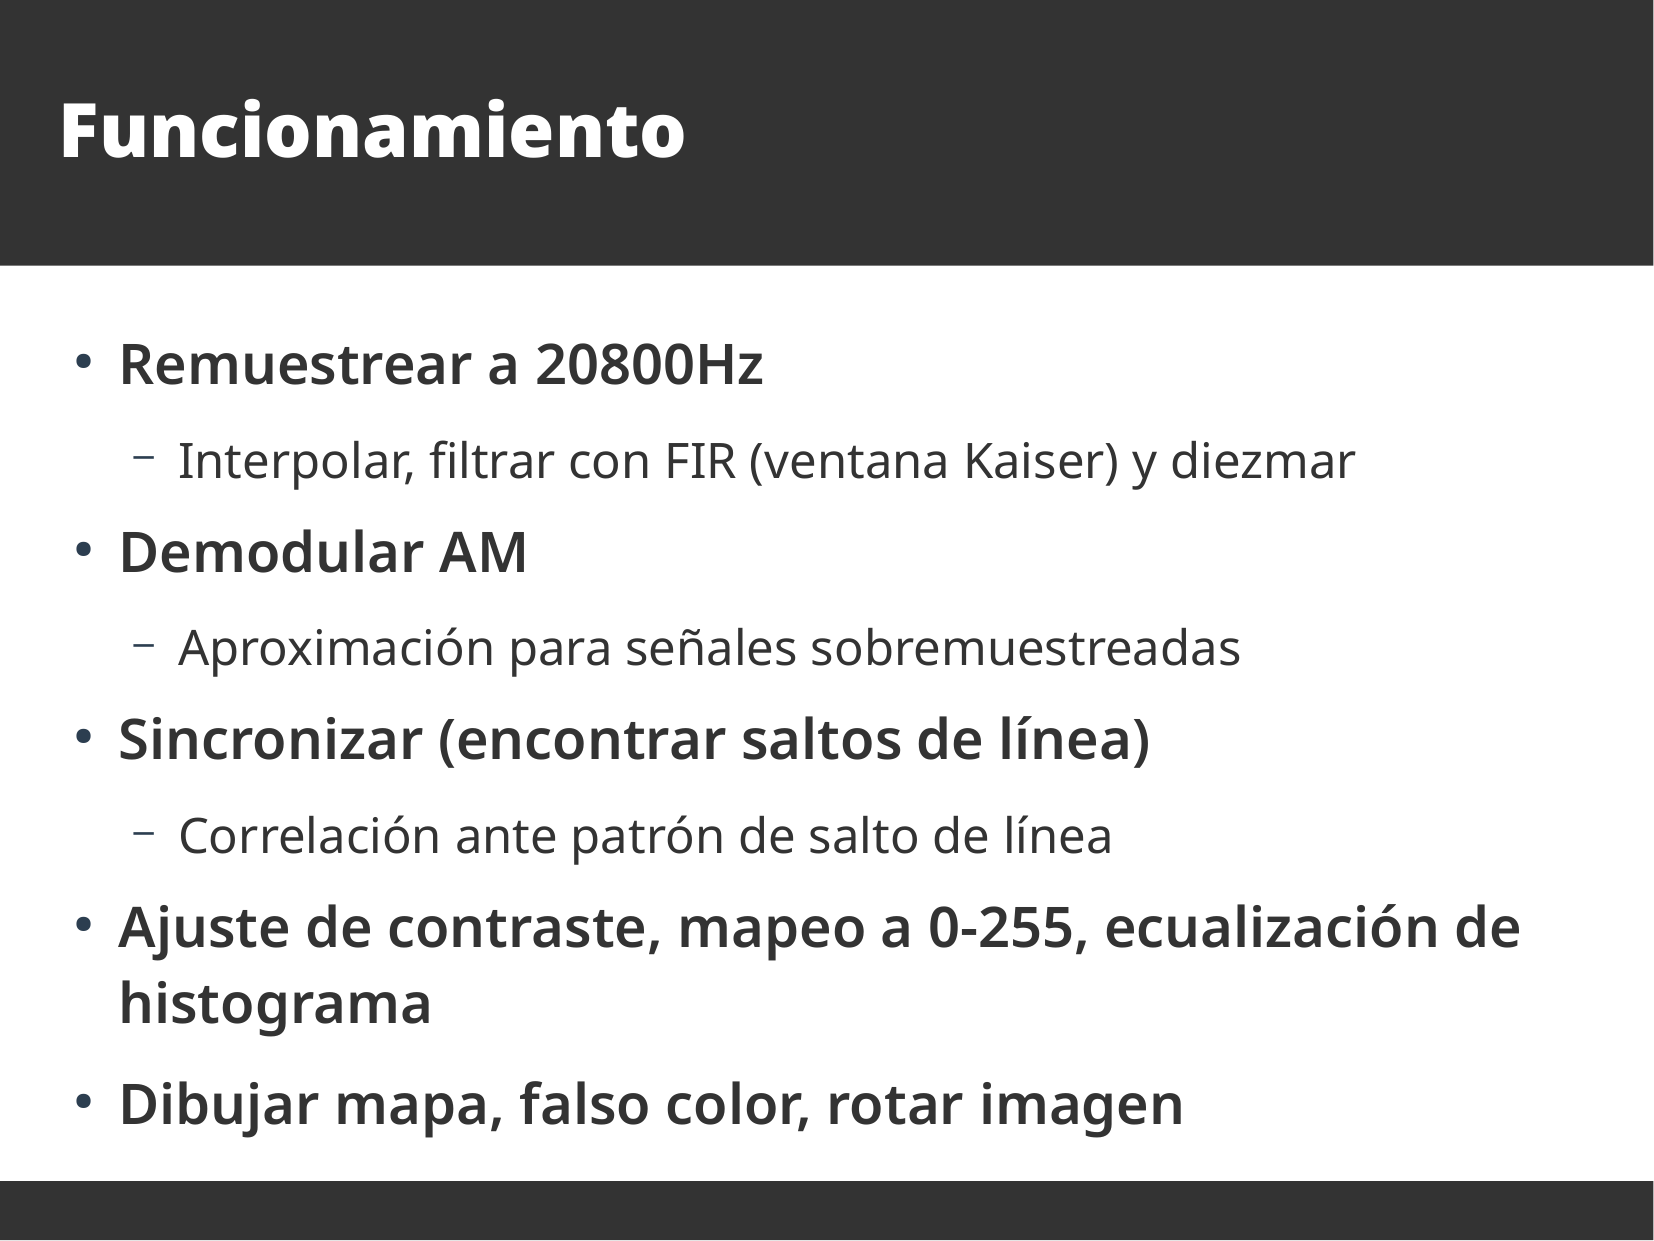

# Funcionamiento
Remuestrear a 20800Hz
Interpolar, filtrar con FIR (ventana Kaiser) y diezmar
Demodular AM
Aproximación para señales sobremuestreadas
Sincronizar (encontrar saltos de línea)
Correlación ante patrón de salto de línea
Ajuste de contraste, mapeo a 0-255, ecualización de histograma
Dibujar mapa, falso color, rotar imagen